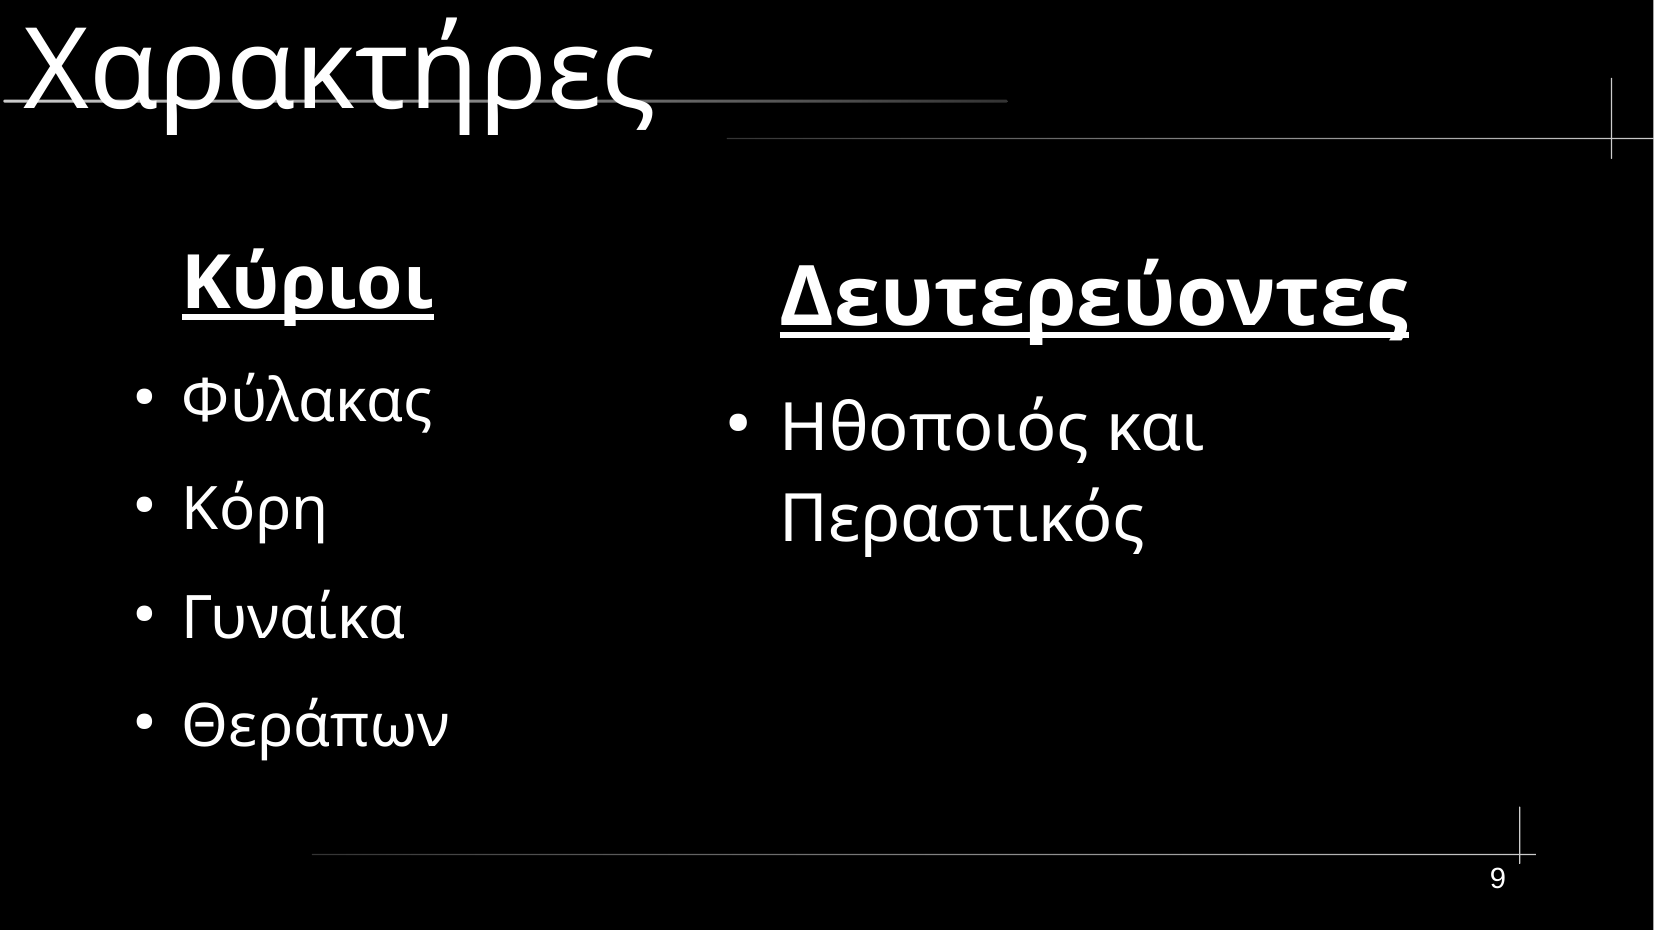

# Χαρακτήρες
Κύριοι
Φύλακας
Κόρη
Γυναίκα
Θεράπων
Δευτερεύοντες
Ηθοποιός και Περαστικός
9